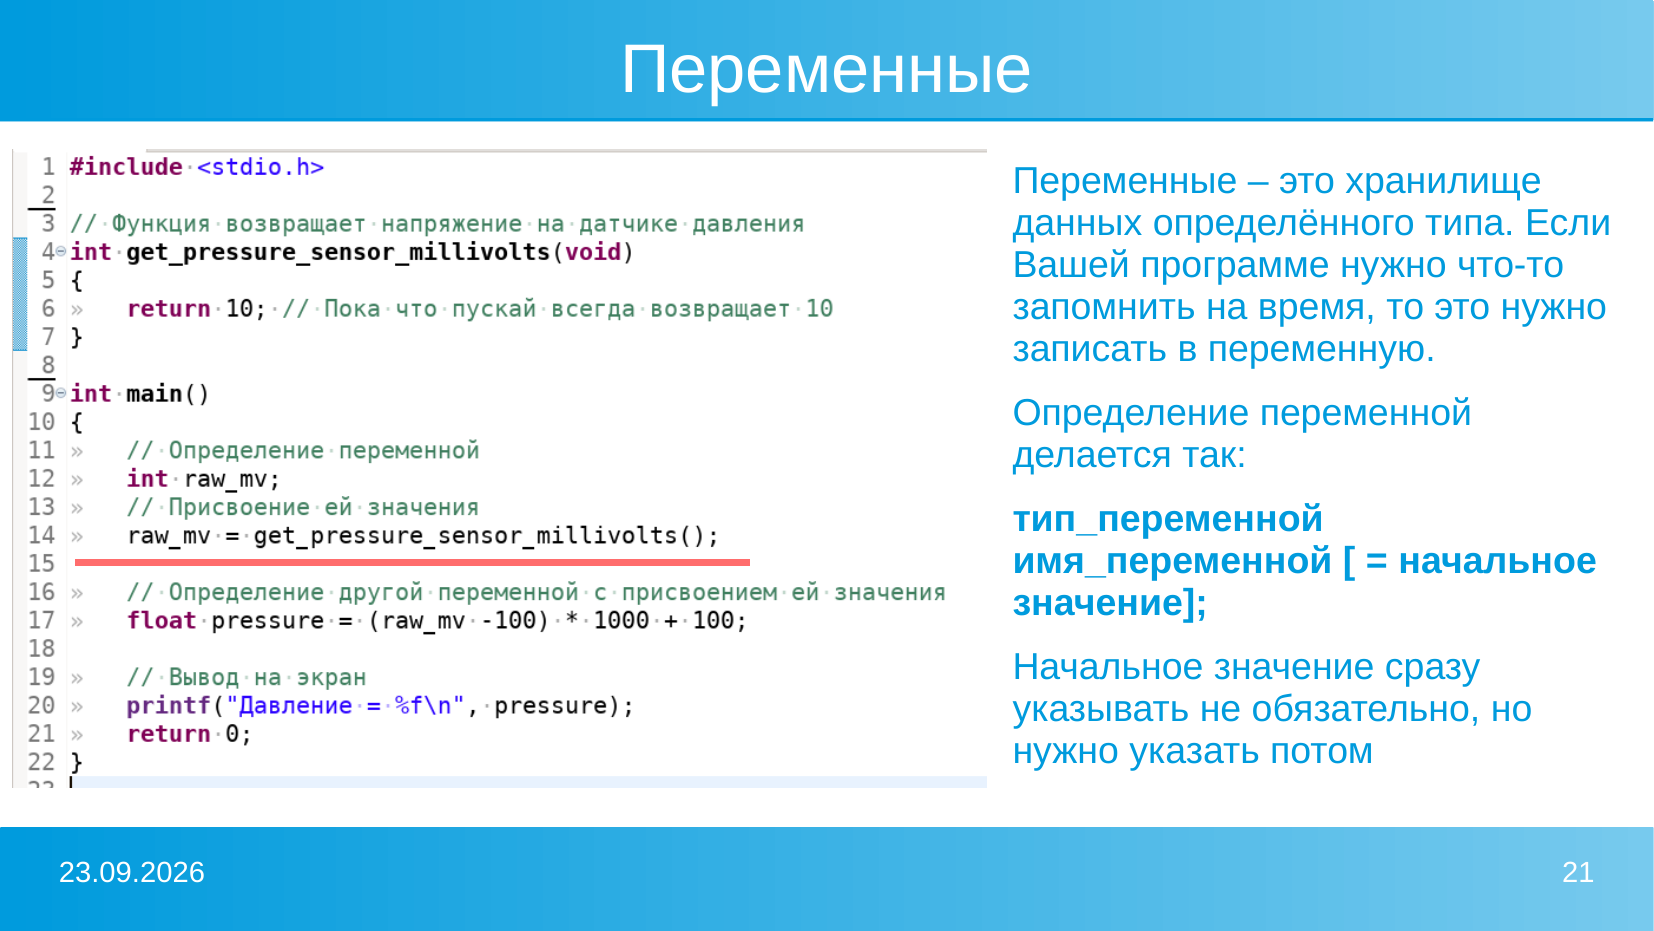

# Переменные
Переменные – это хранилище данных определённого типа. Если Вашей программе нужно что-то запомнить на время, то это нужно записать в переменную.
Определение переменной делается так:
тип_переменной имя_переменной [ = начальное значение];
Начальное значение сразу указывать не обязательно, но нужно указать потом
21